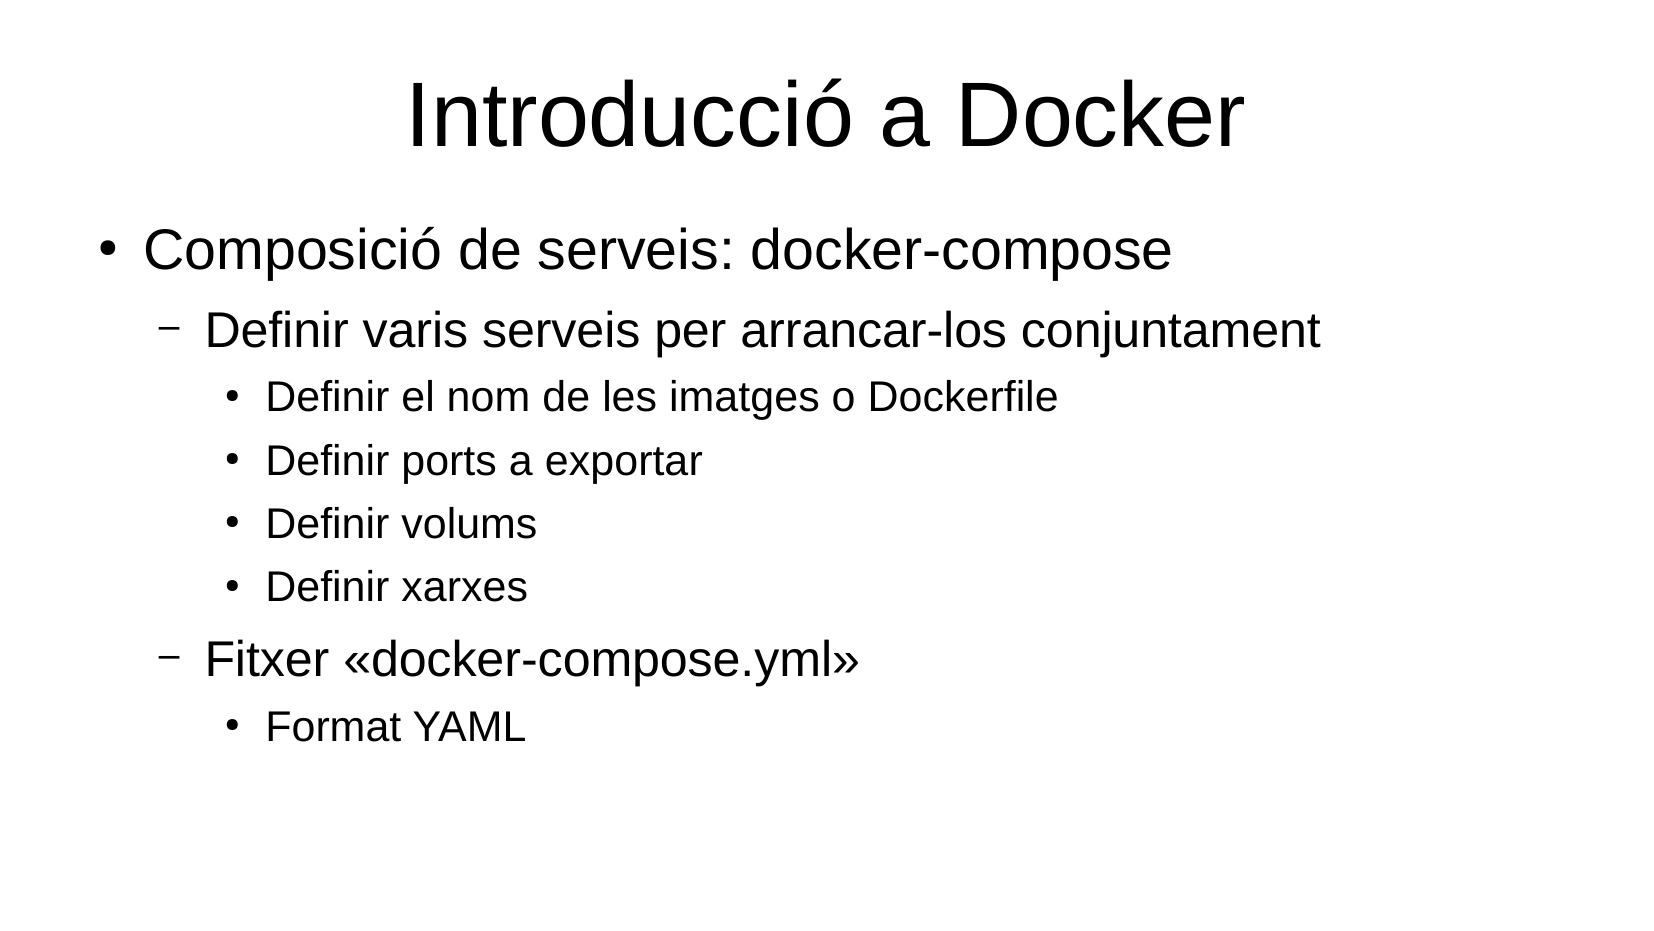

# Introducció a Docker
Composició de serveis: docker-compose
Definir varis serveis per arrancar-los conjuntament
Definir el nom de les imatges o Dockerfile
Definir ports a exportar
Definir volums
Definir xarxes
Fitxer «docker-compose.yml»
Format YAML